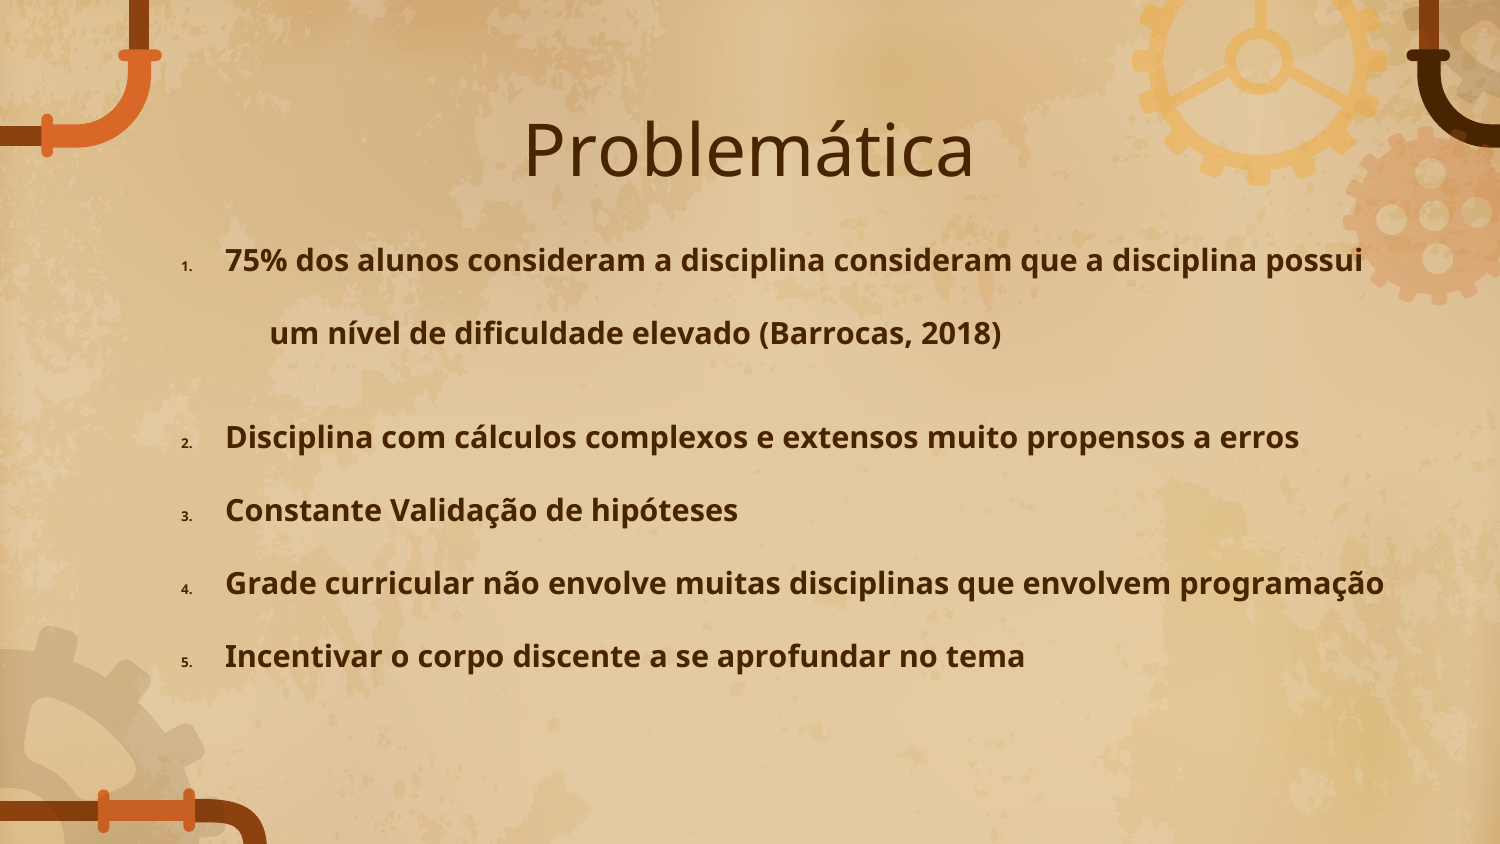

# Problemática
75% dos alunos consideram a disciplina consideram que a disciplina possui um nível de dificuldade elevado (Barrocas, 2018)
Disciplina com cálculos complexos e extensos muito propensos a erros
Constante Validação de hipóteses
Grade curricular não envolve muitas disciplinas que envolvem programação
Incentivar o corpo discente a se aprofundar no tema